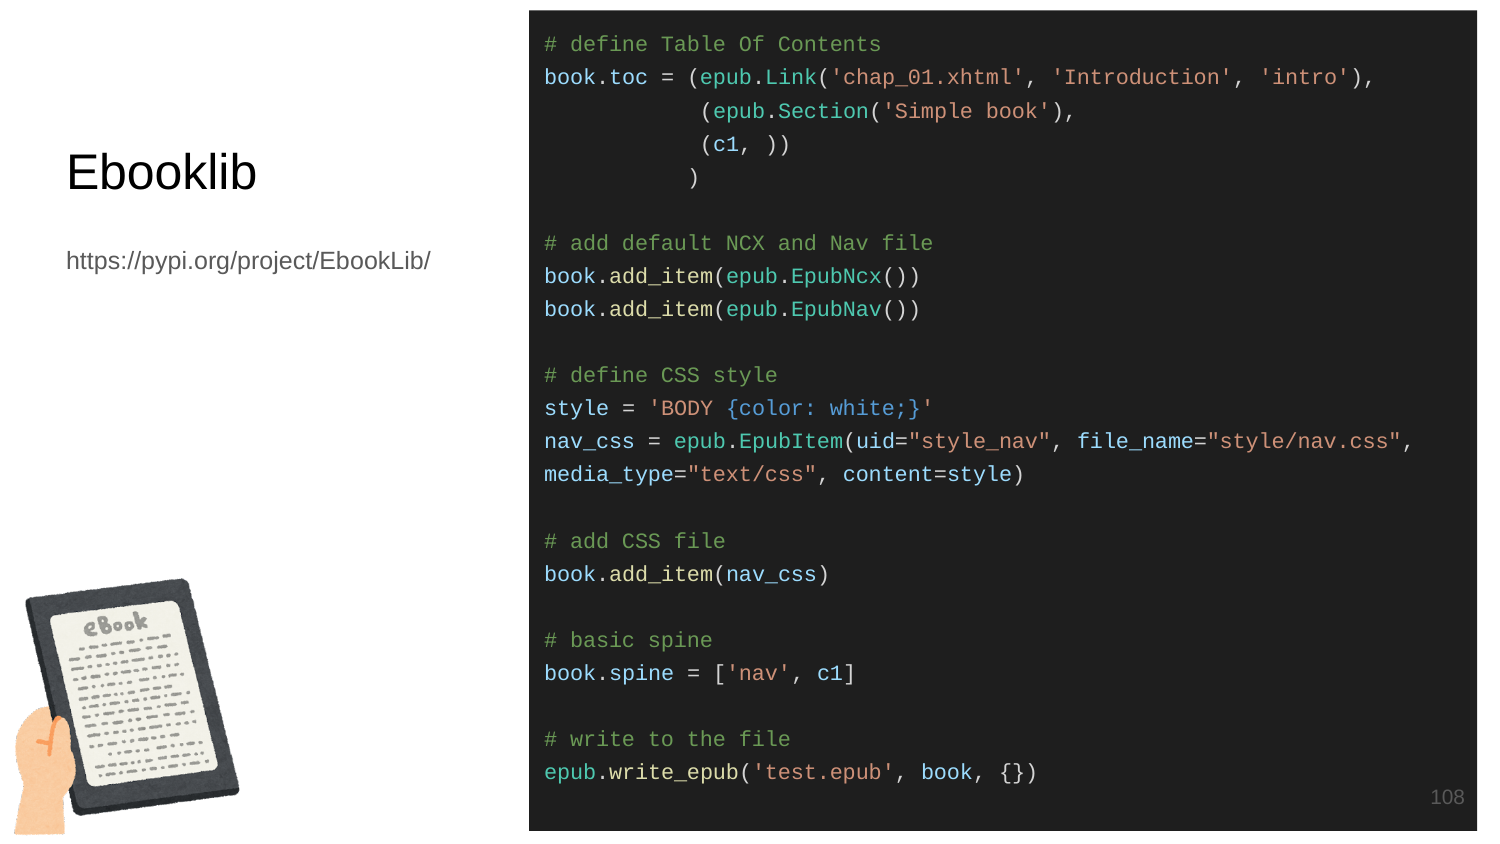

# define Table Of Contents
book.toc = (epub.Link('chap_01.xhtml', 'Introduction', 'intro'),
 (epub.Section('Simple book'),
 (c1, ))
 )
# add default NCX and Nav file
book.add_item(epub.EpubNcx())
book.add_item(epub.EpubNav())
# define CSS style
style = 'BODY {color: white;}'
nav_css = epub.EpubItem(uid="style_nav", file_name="style/nav.css", media_type="text/css", content=style)
# add CSS file
book.add_item(nav_css)
# basic spine
book.spine = ['nav', c1]
# write to the file
epub.write_epub('test.epub', book, {})
# Ebooklib
https://pypi.org/project/EbookLib/